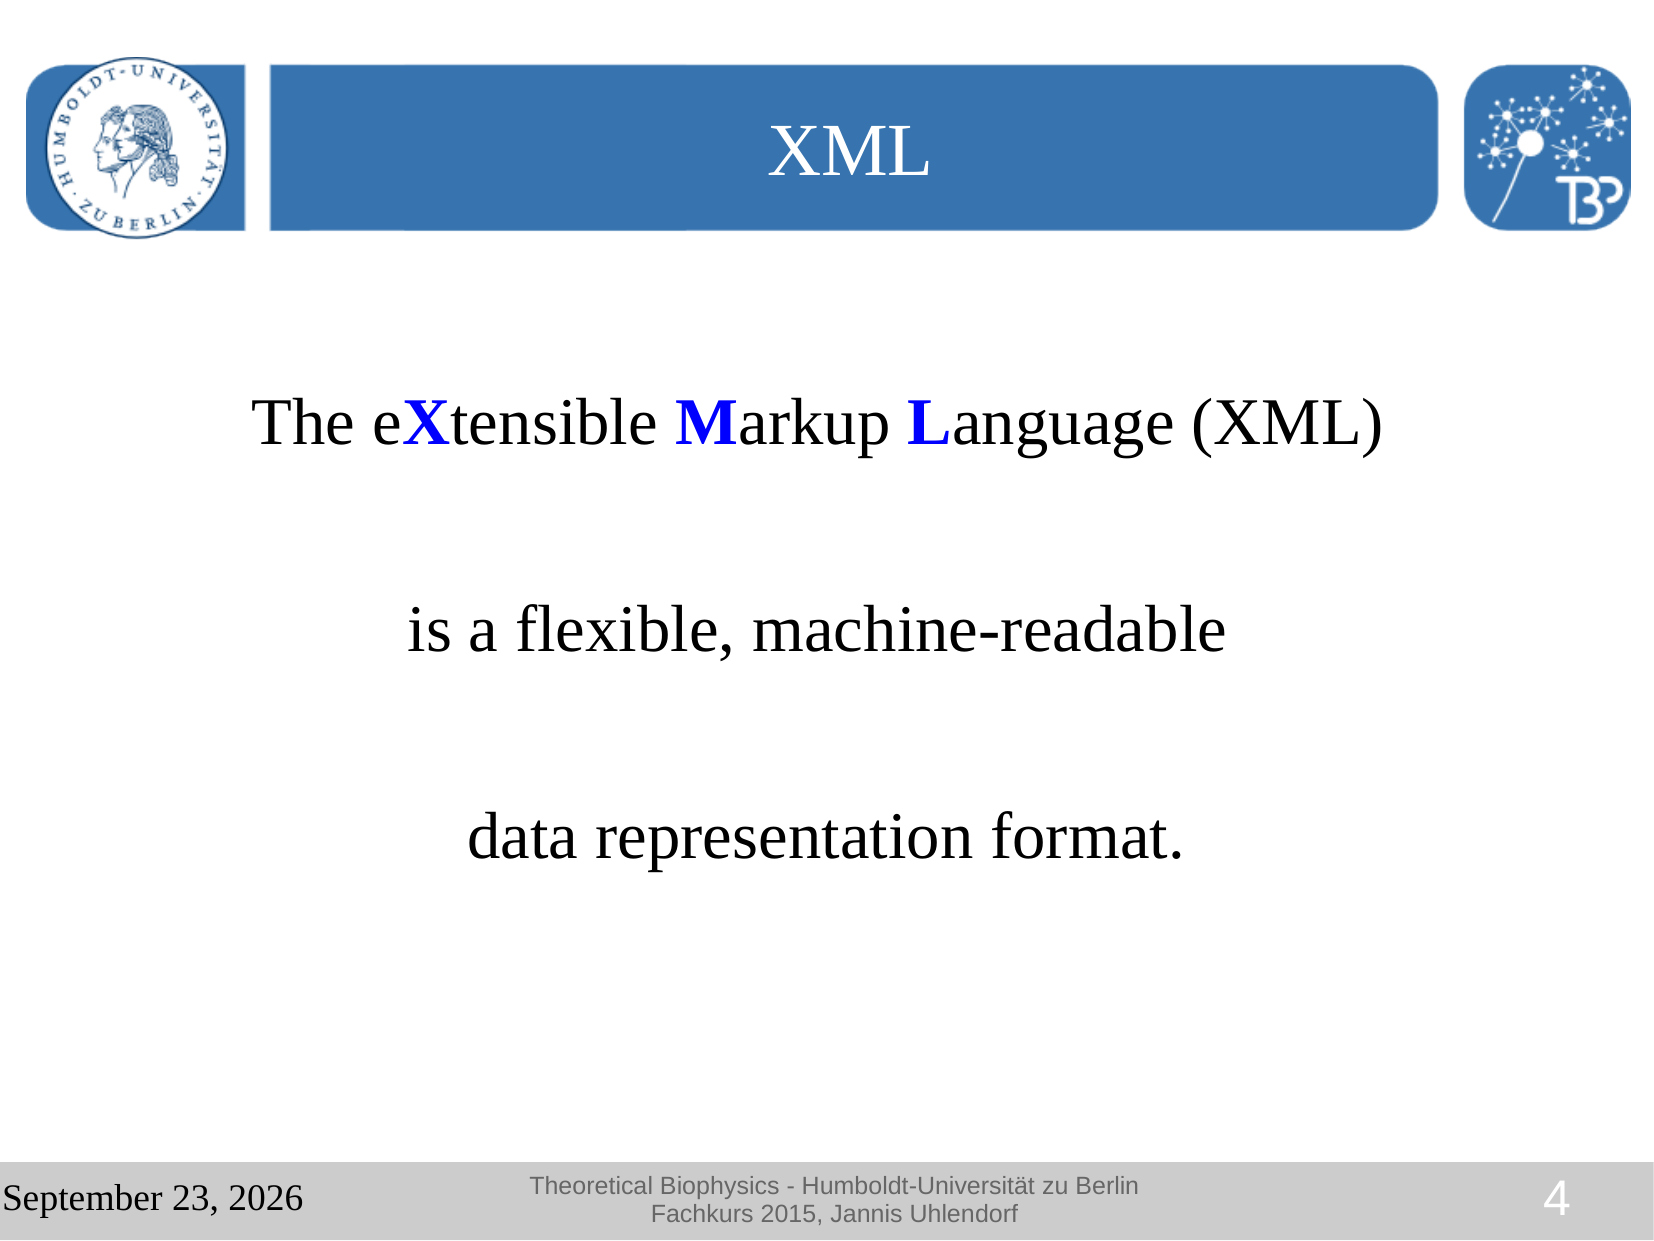

# XML
The eXtensible Markup Language (XML)
is a flexible, machine-readable
data representation format.
4